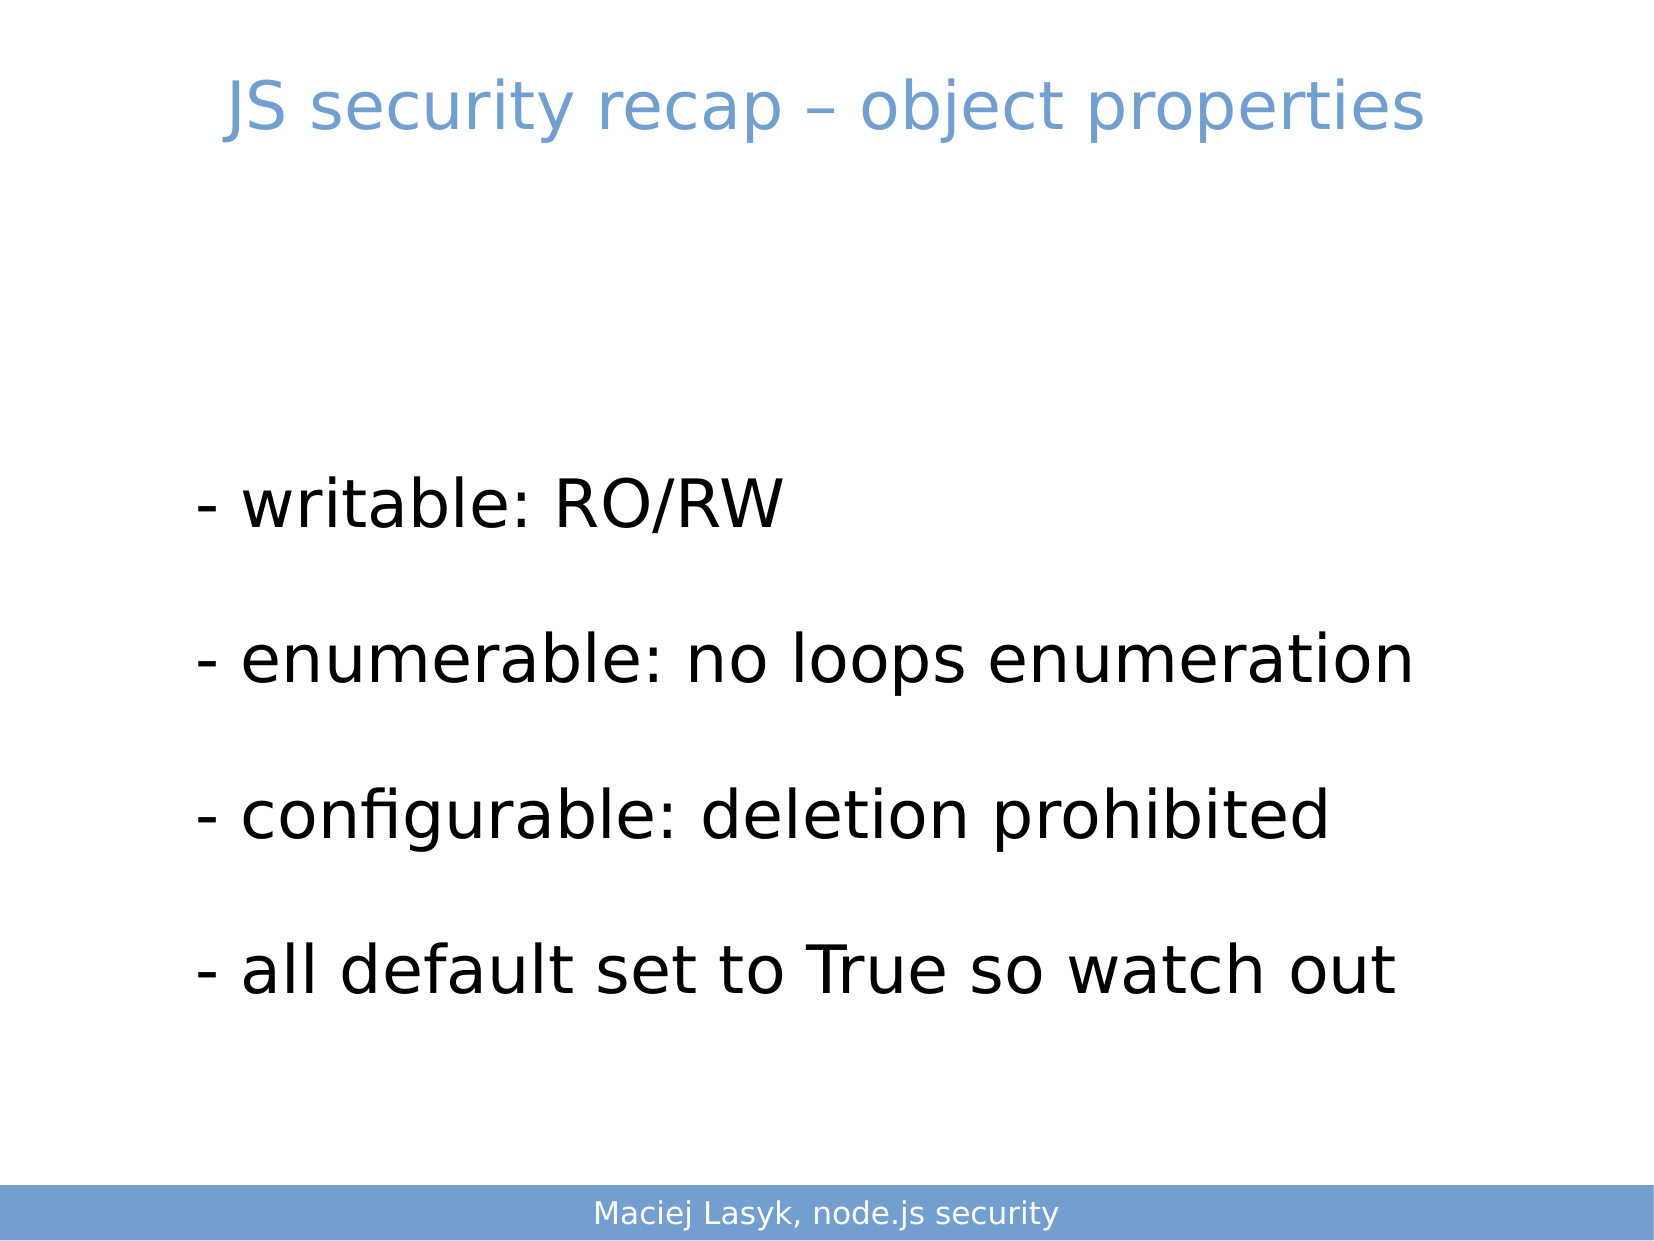

JS security recap – object properties
- writable: RO/RW
- enumerable: no loops enumeration
- configurable: deletion prohibited
- all default set to True so watch out
 3/25
 1/25
Maciej Lasyk, Ganglia & Nagios
Maciej Lasyk, node.js security
Maciej Lasyk, node.js security